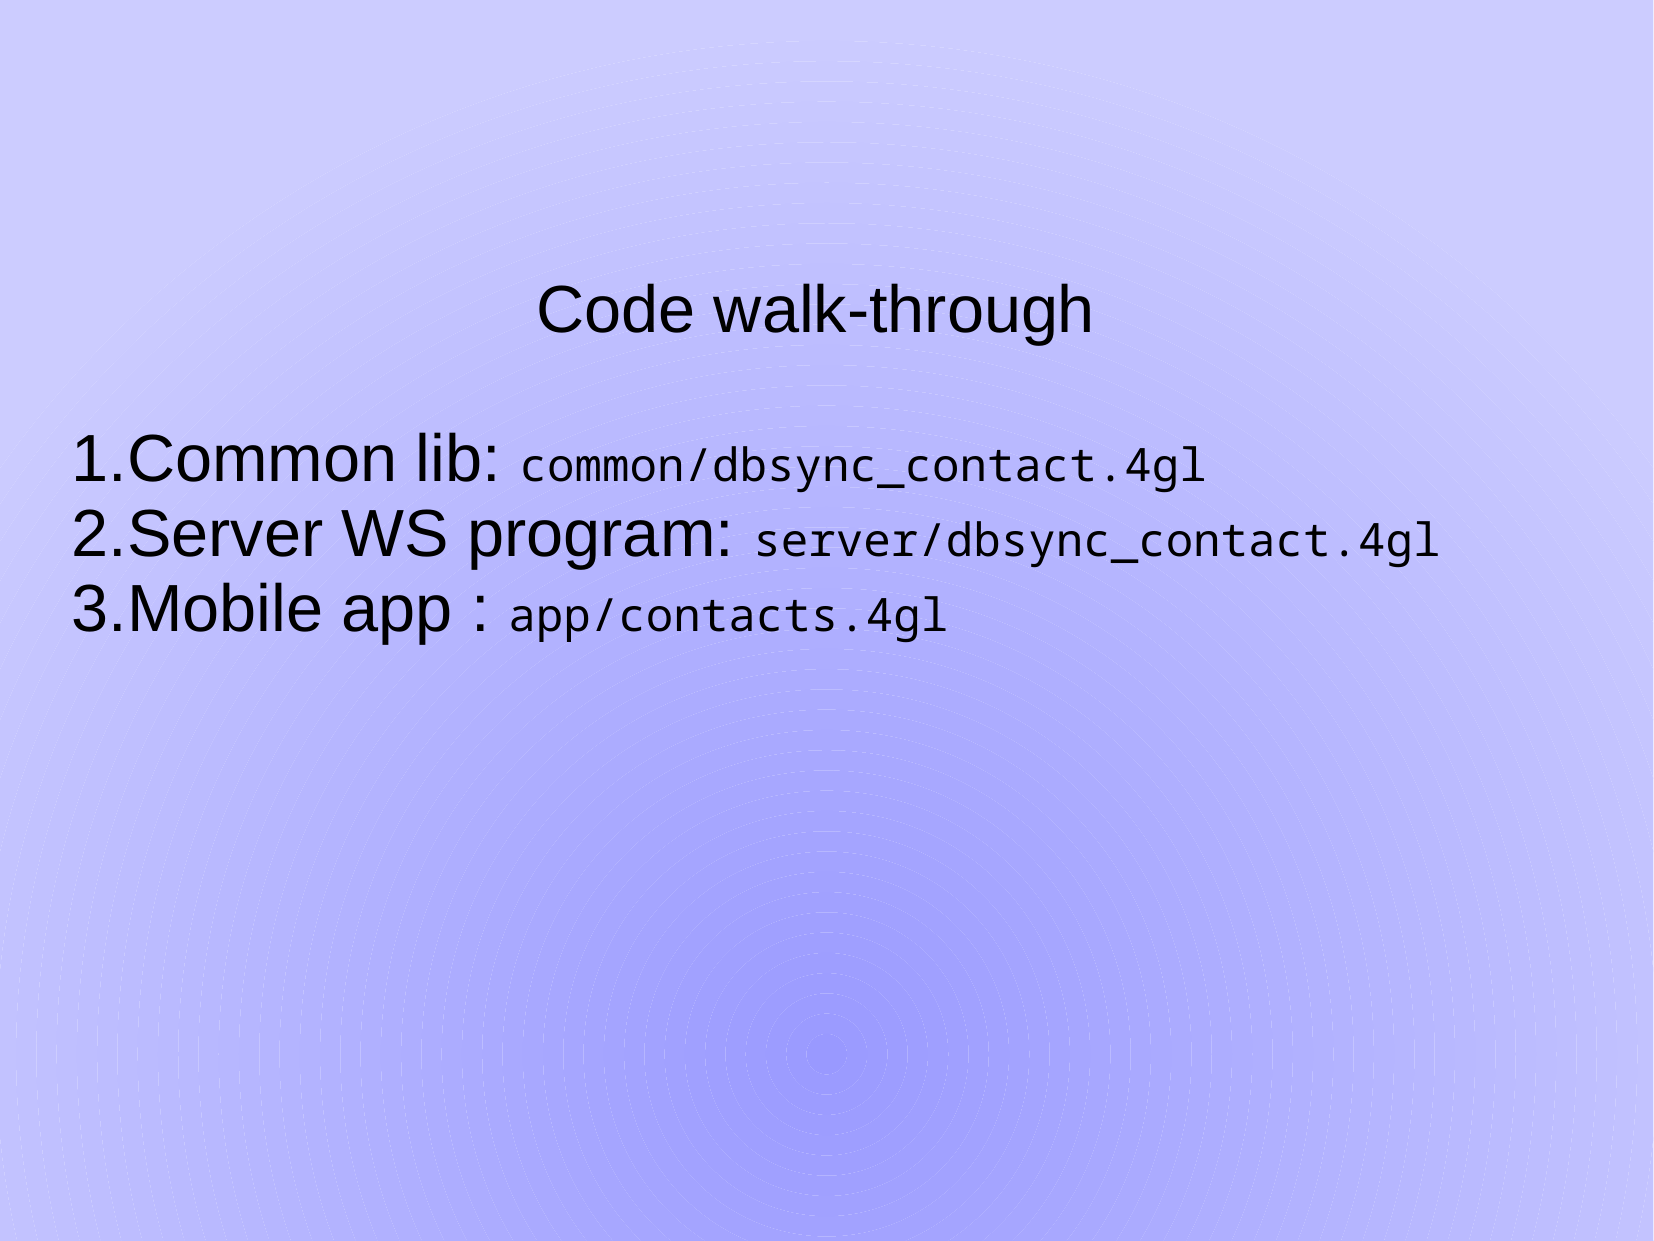

# Code walk-through
Common lib: common/dbsync_contact.4gl
Server WS program: server/dbsync_contact.4gl
Mobile app : app/contacts.4gl